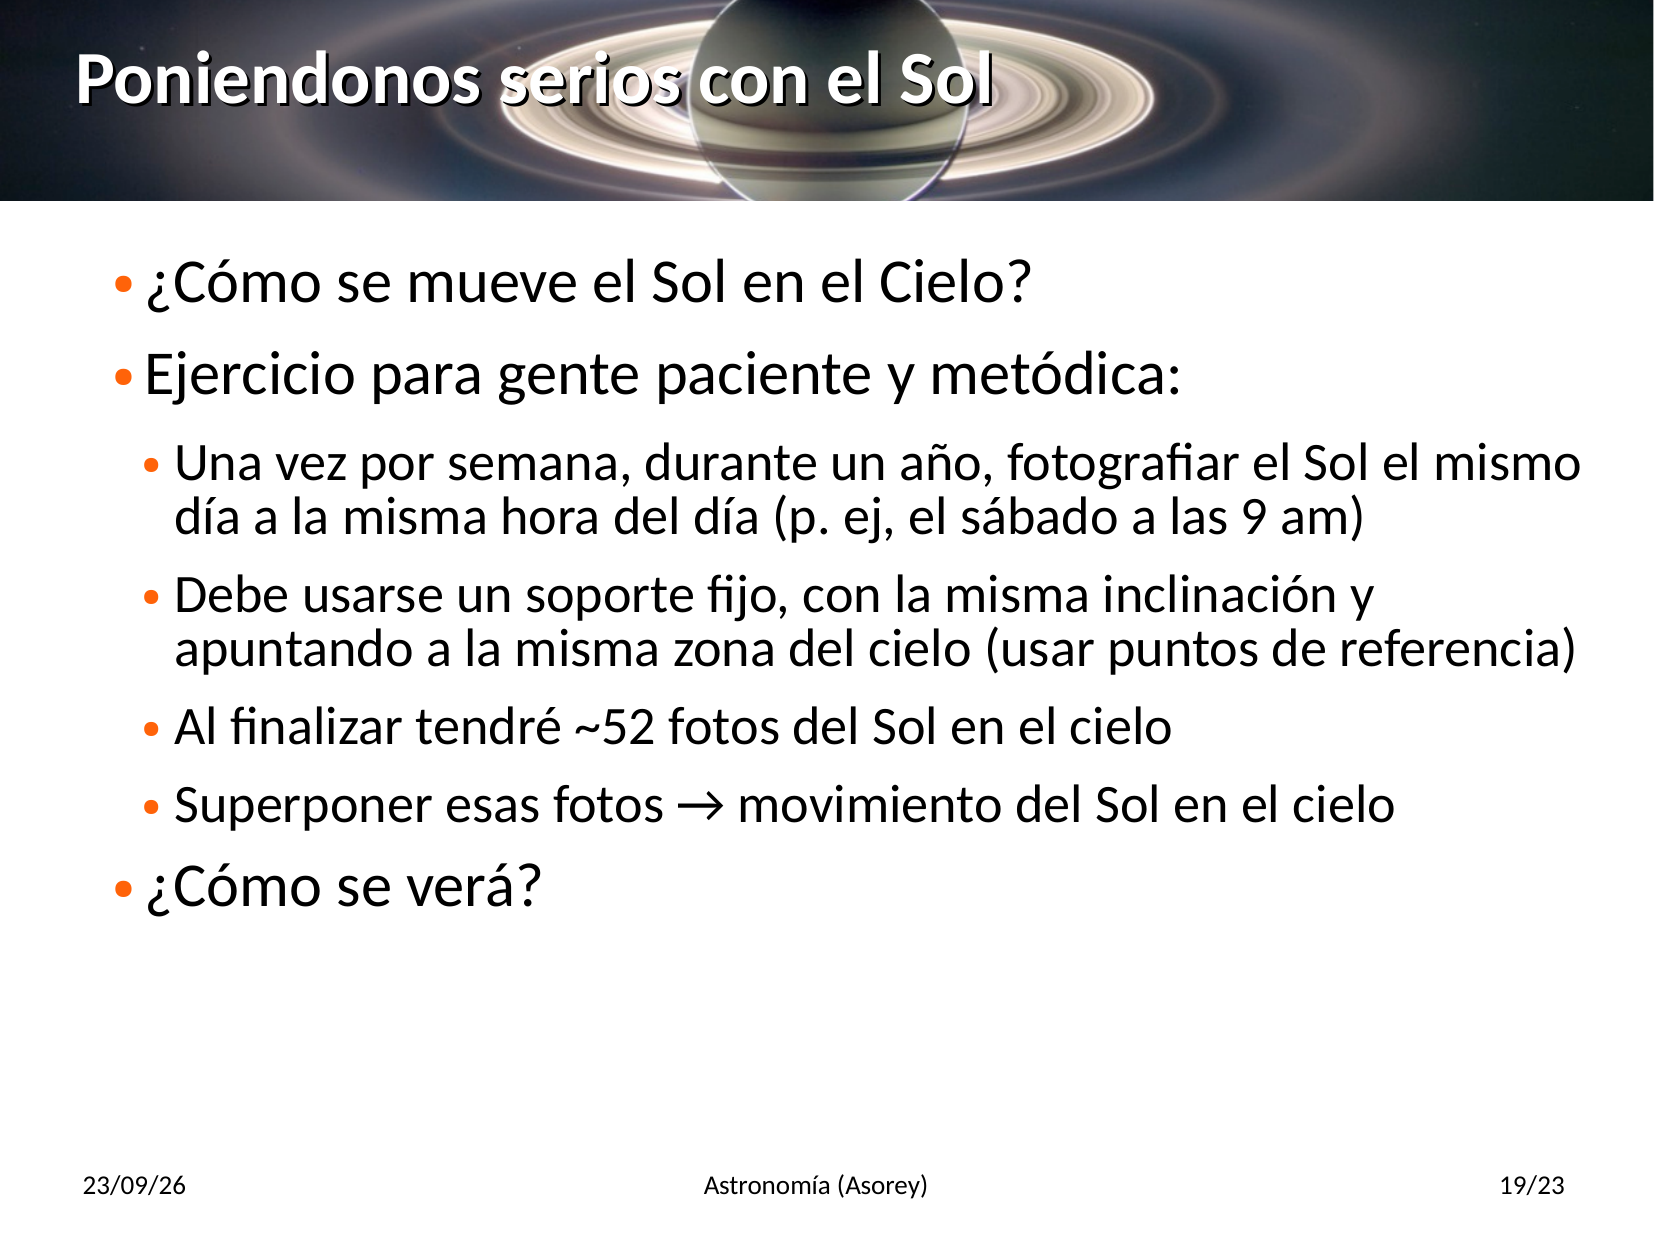

# Poniendonos serios con el Sol
¿Cómo se mueve el Sol en el Cielo?
Ejercicio para gente paciente y metódica:
Una vez por semana, durante un año, fotografiar el Sol el mismo día a la misma hora del día (p. ej, el sábado a las 9 am)
Debe usarse un soporte fijo, con la misma inclinación y apuntando a la misma zona del cielo (usar puntos de referencia)
Al finalizar tendré ~52 fotos del Sol en el cielo
Superponer esas fotos → movimiento del Sol en el cielo
¿Cómo se verá?
Astronomía (Asorey)
19